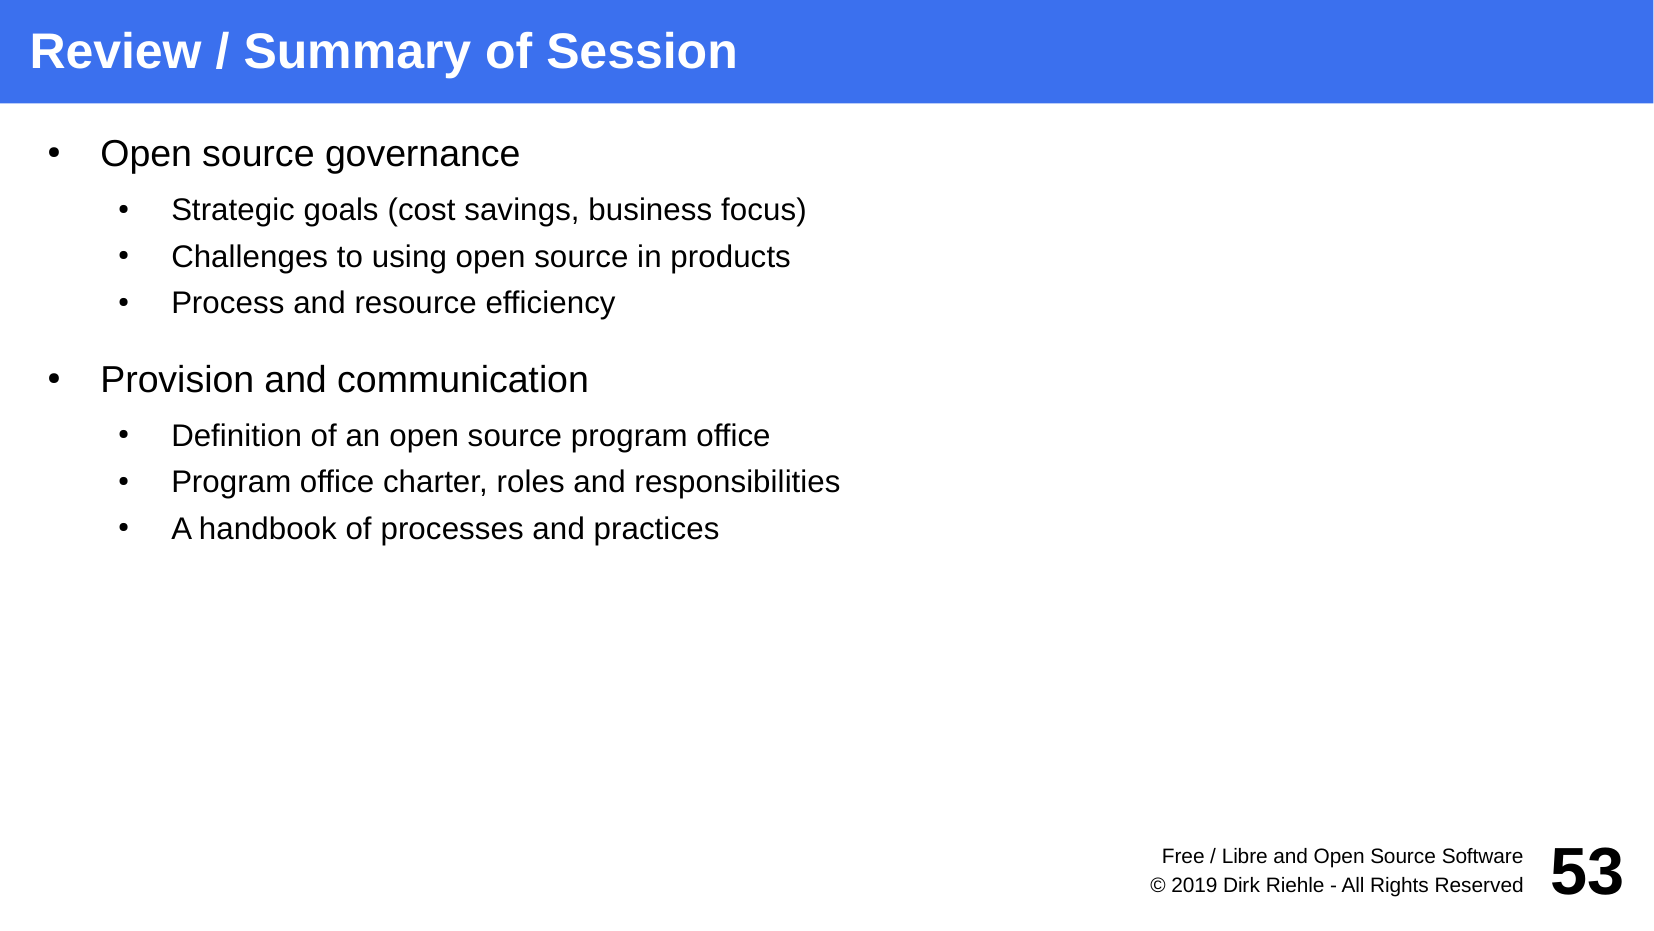

# Review / Summary of Session
Open source governance
Strategic goals (cost savings, business focus)
Challenges to using open source in products
Process and resource efficiency
Provision and communication
Definition of an open source program office
Program office charter, roles and responsibilities
A handbook of processes and practices
Free / Libre and Open Source Software
53
© 2019 Dirk Riehle - All Rights Reserved